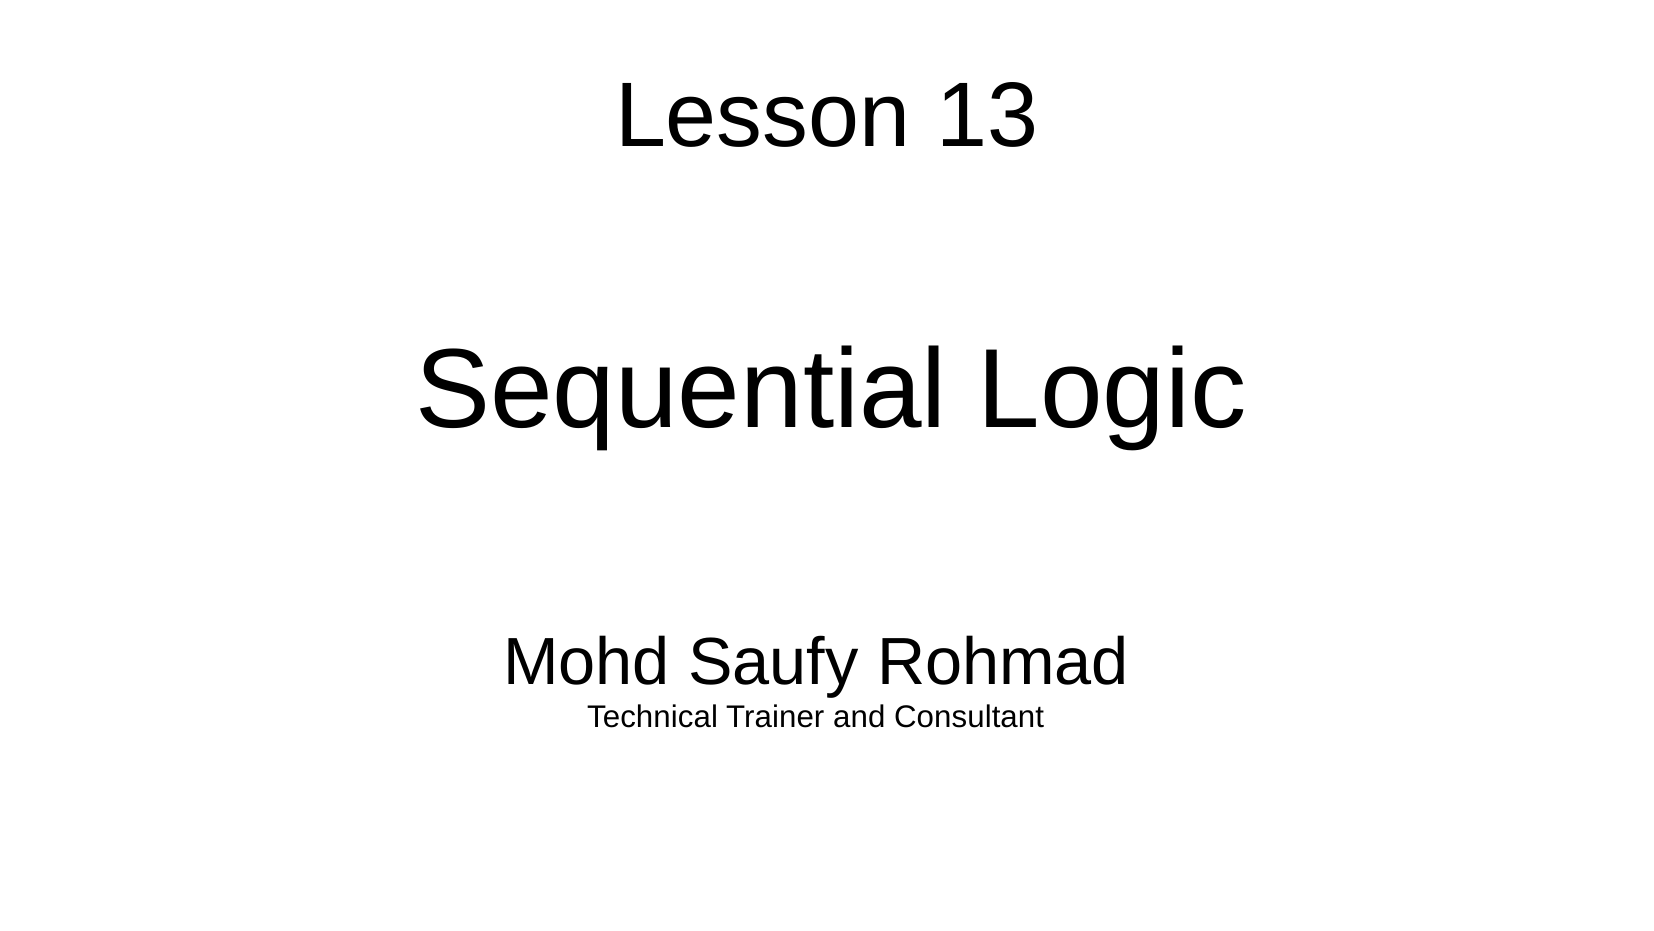

# Lesson 13
Sequential Logic
Mohd Saufy Rohmad
Technical Trainer and Consultant